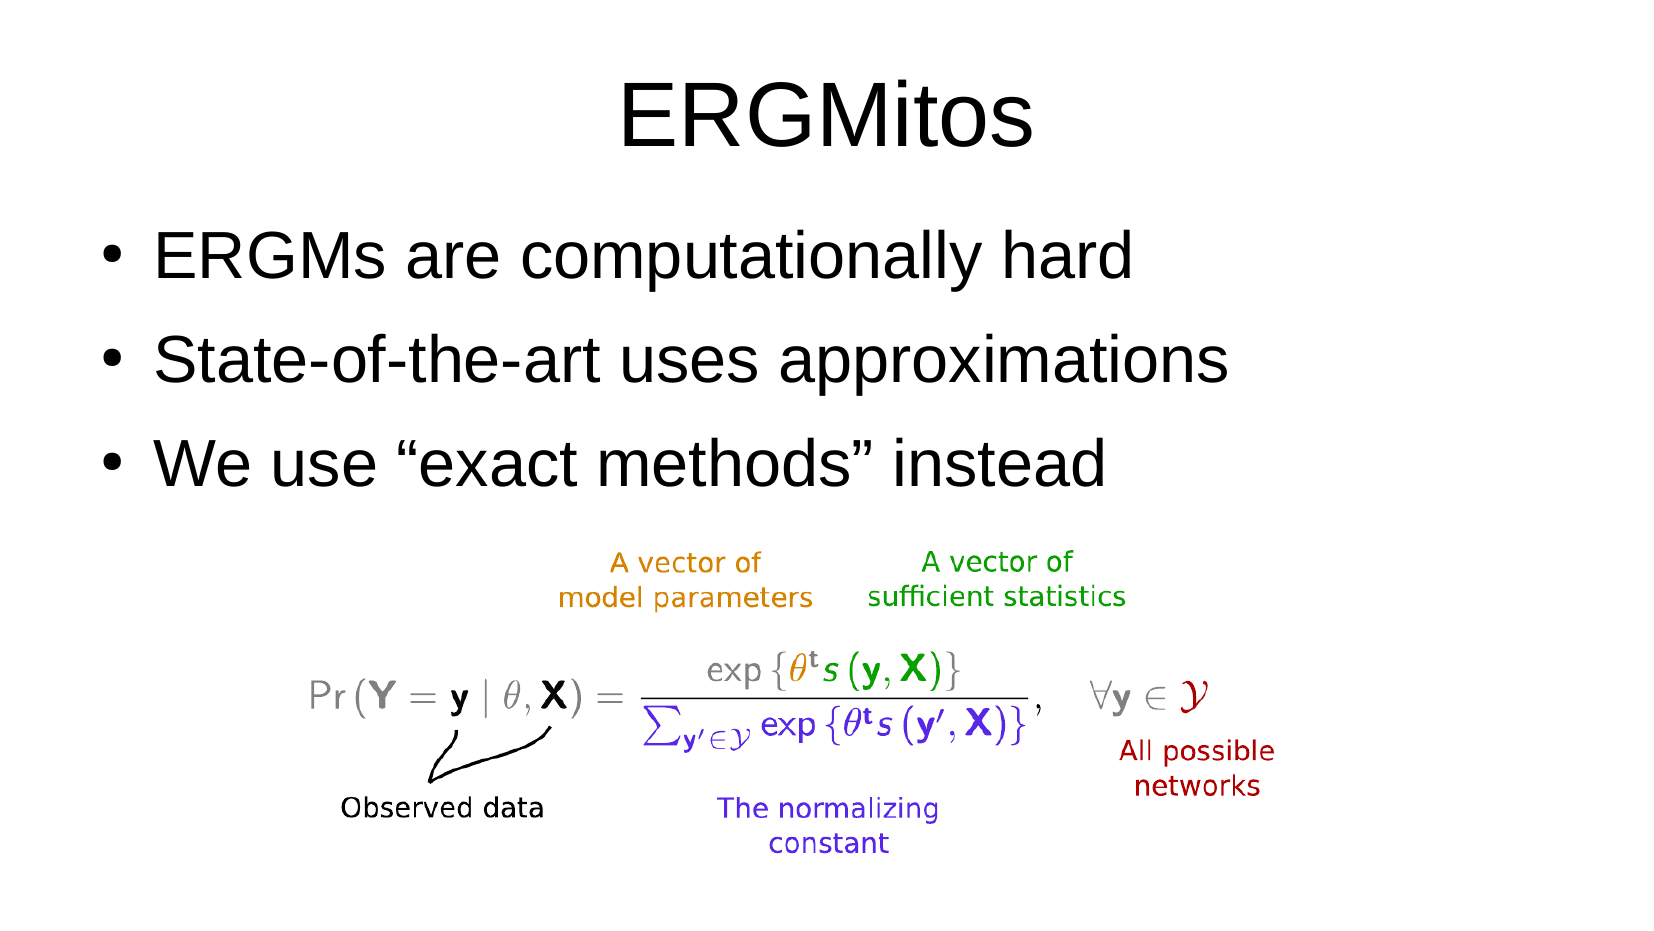

# ERGMitos
ERGMs are computationally hard
State-of-the-art uses approximations
We use “exact methods” instead